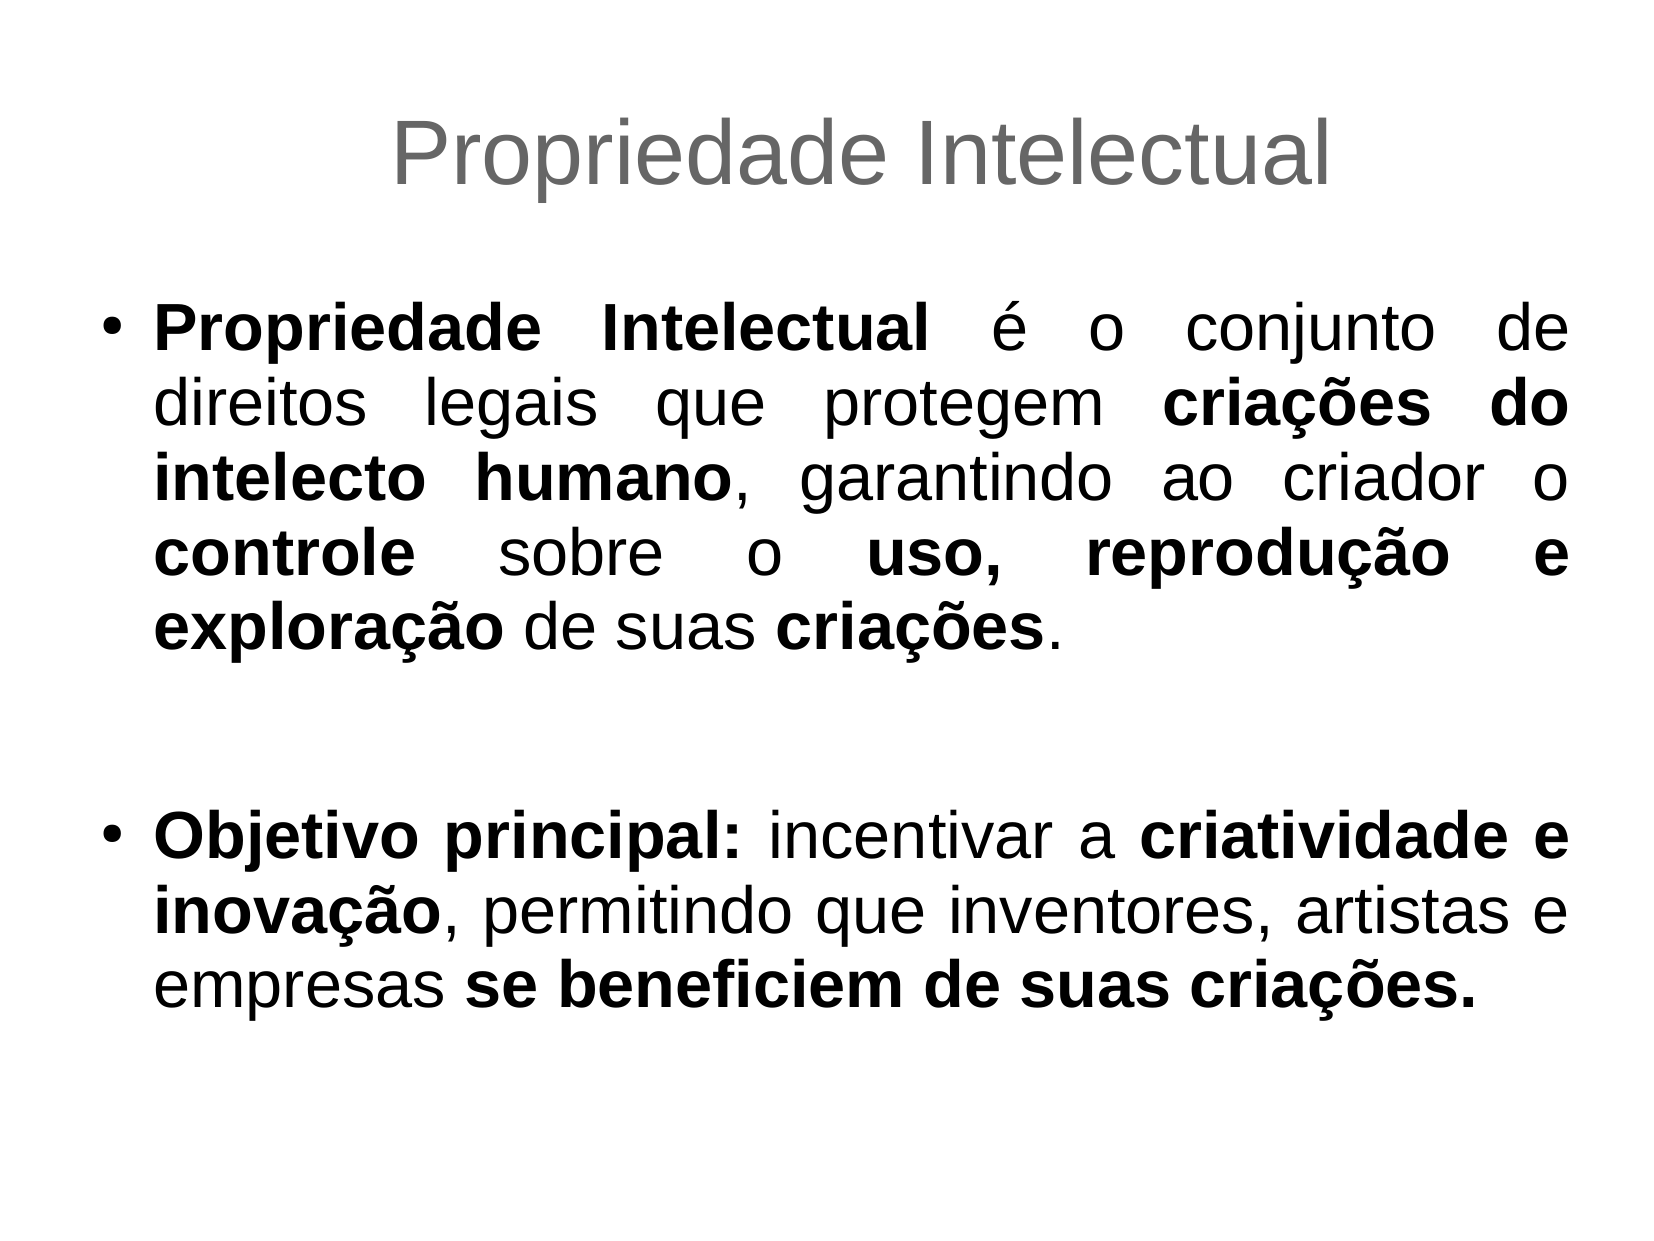

# Propriedade Intelectual
Propriedade Intelectual é o conjunto de direitos legais que protegem criações do intelecto humano, garantindo ao criador o controle sobre o uso, reprodução e exploração de suas criações.
Objetivo principal: incentivar a criatividade e inovação, permitindo que inventores, artistas e empresas se beneficiem de suas criações.